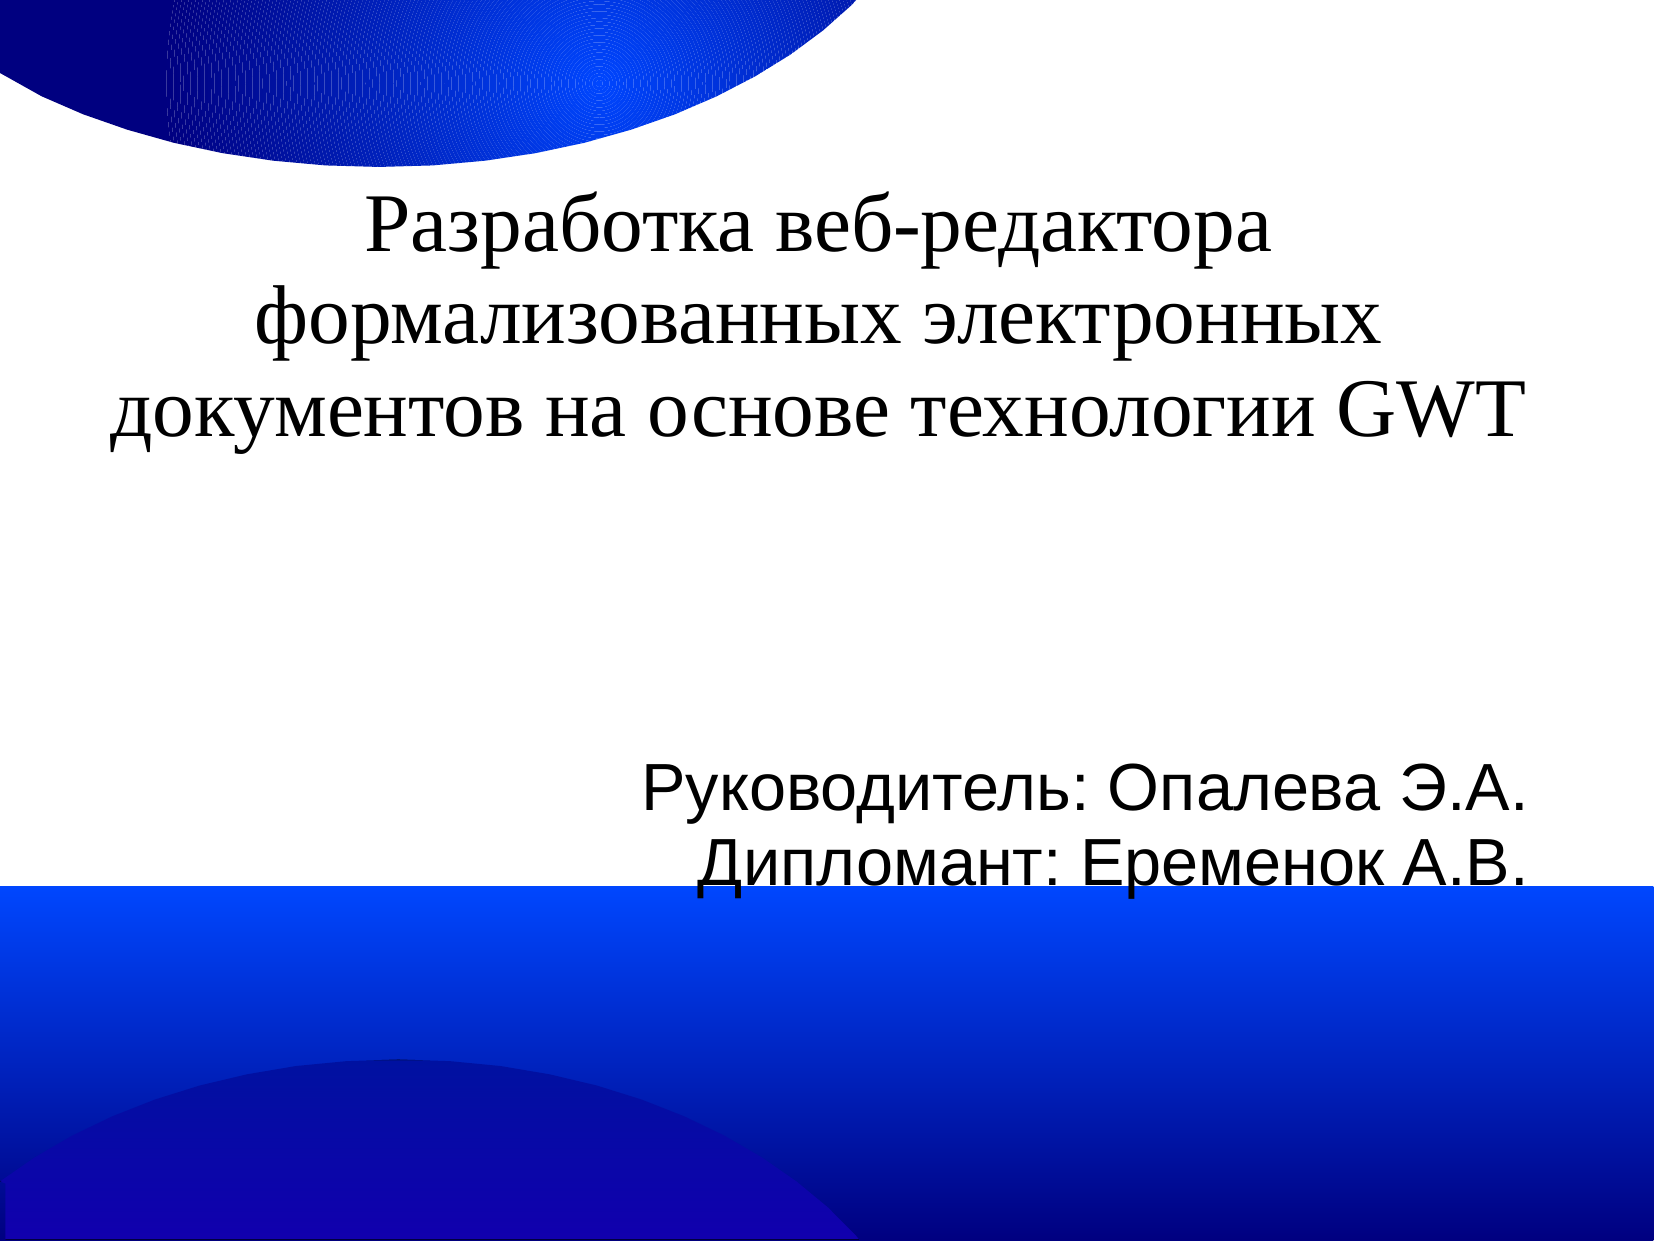

# Разработка веб-редактора формализованных электронных документов на основе технологии GWT
Руководитель: Опалева Э.А.
Дипломант: Еременок А.В.